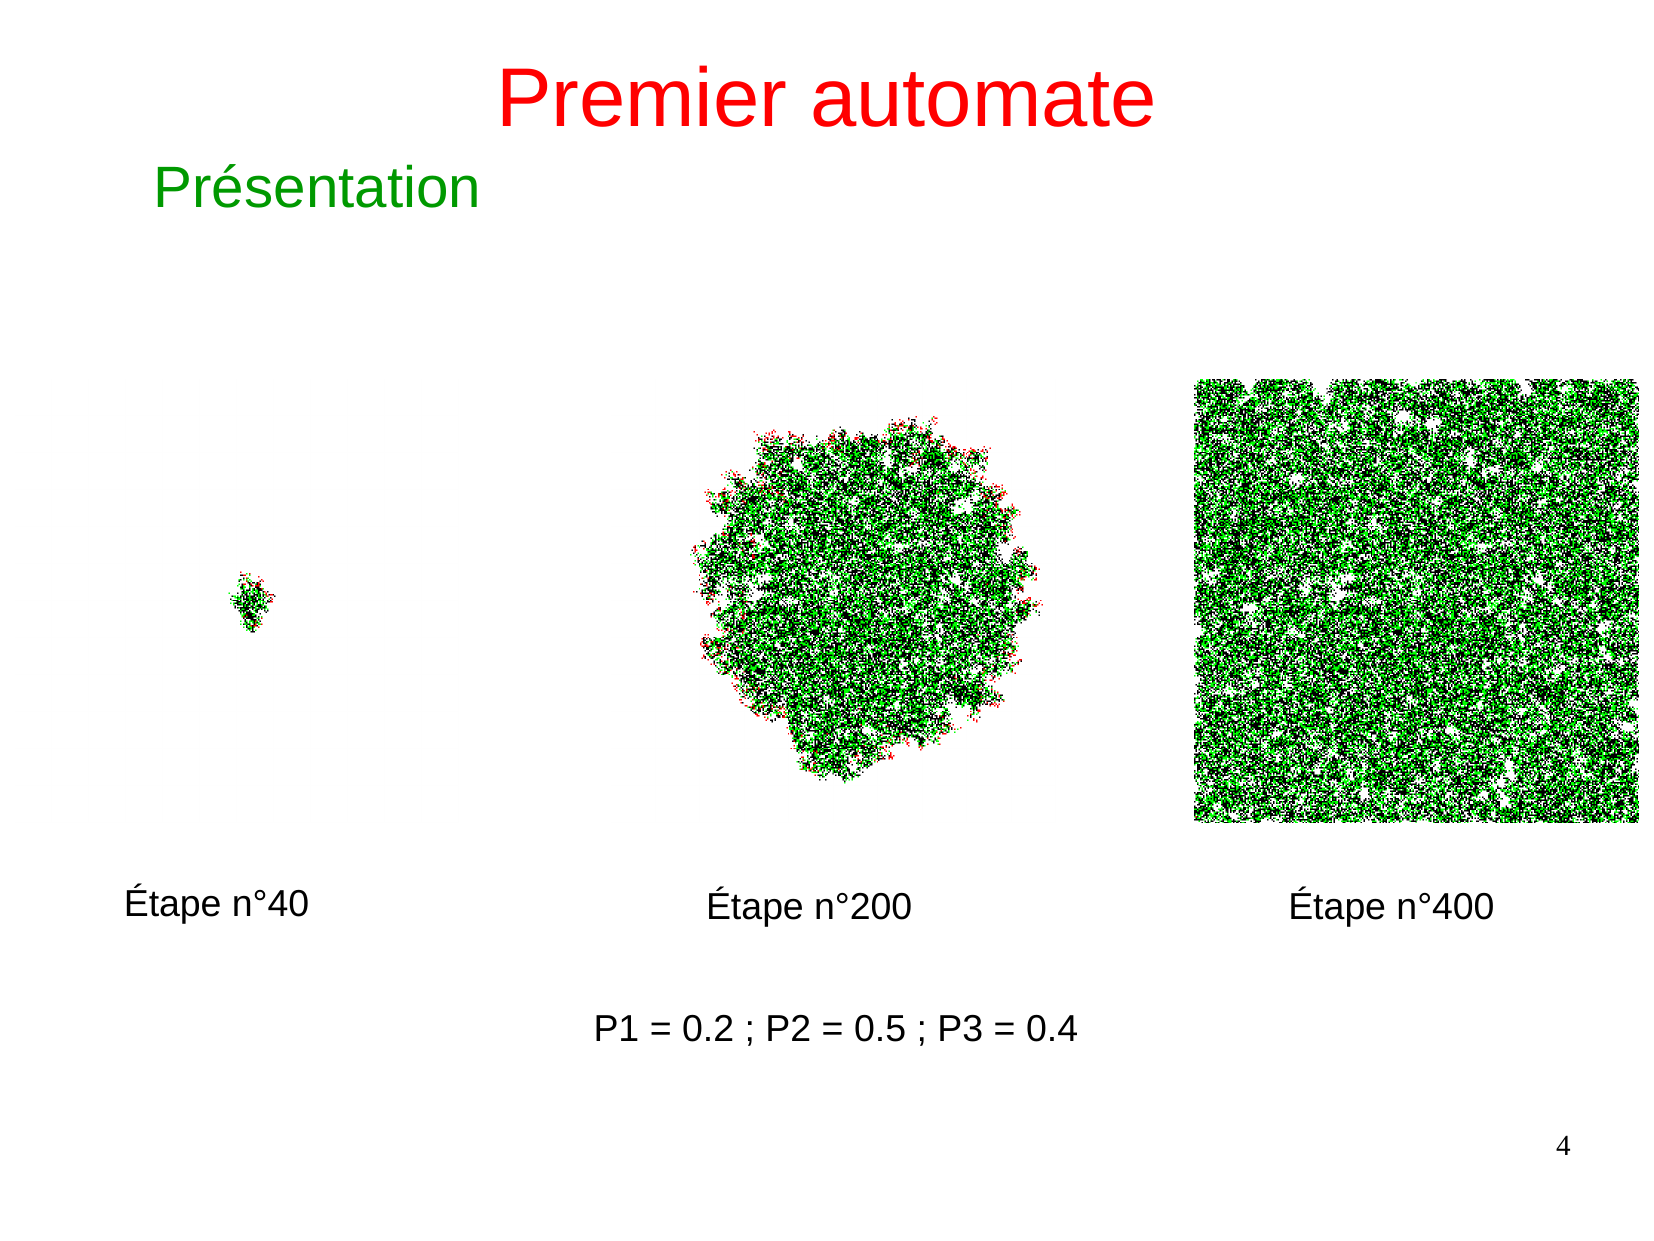

Premier automate
# Présentation
Étape n°40
Étape n°200
Étape n°400
P1 = 0.2 ; P2 = 0.5 ; P3 = 0.4
4